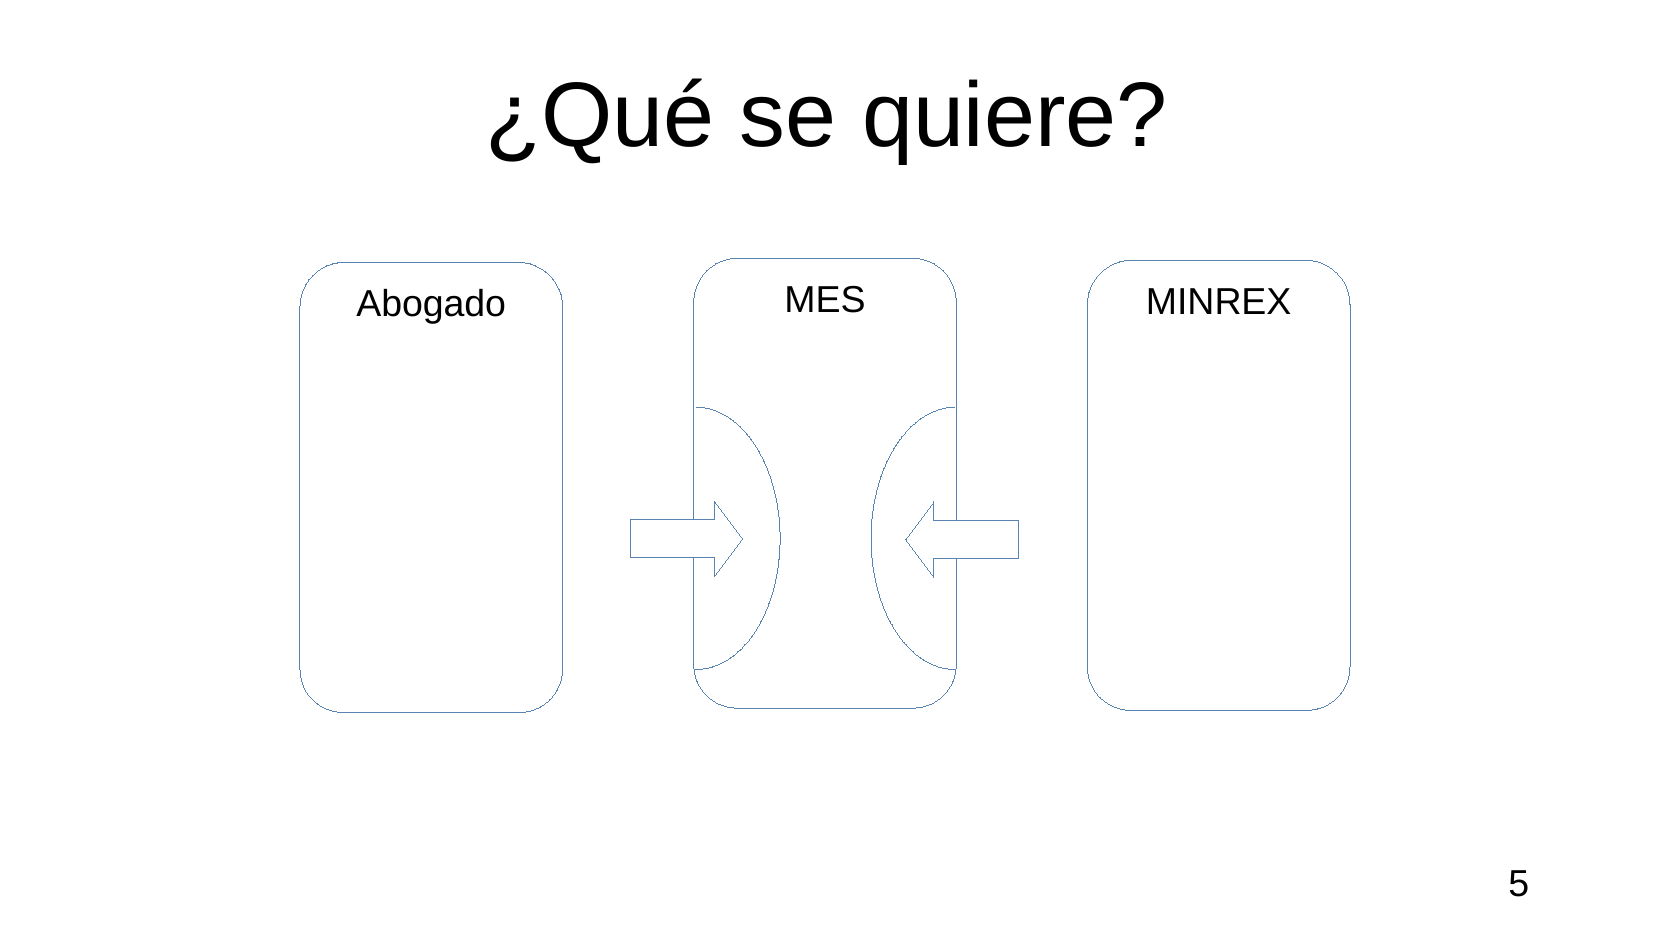

# ¿Qué se quiere?
MES
MINREX
Abogado